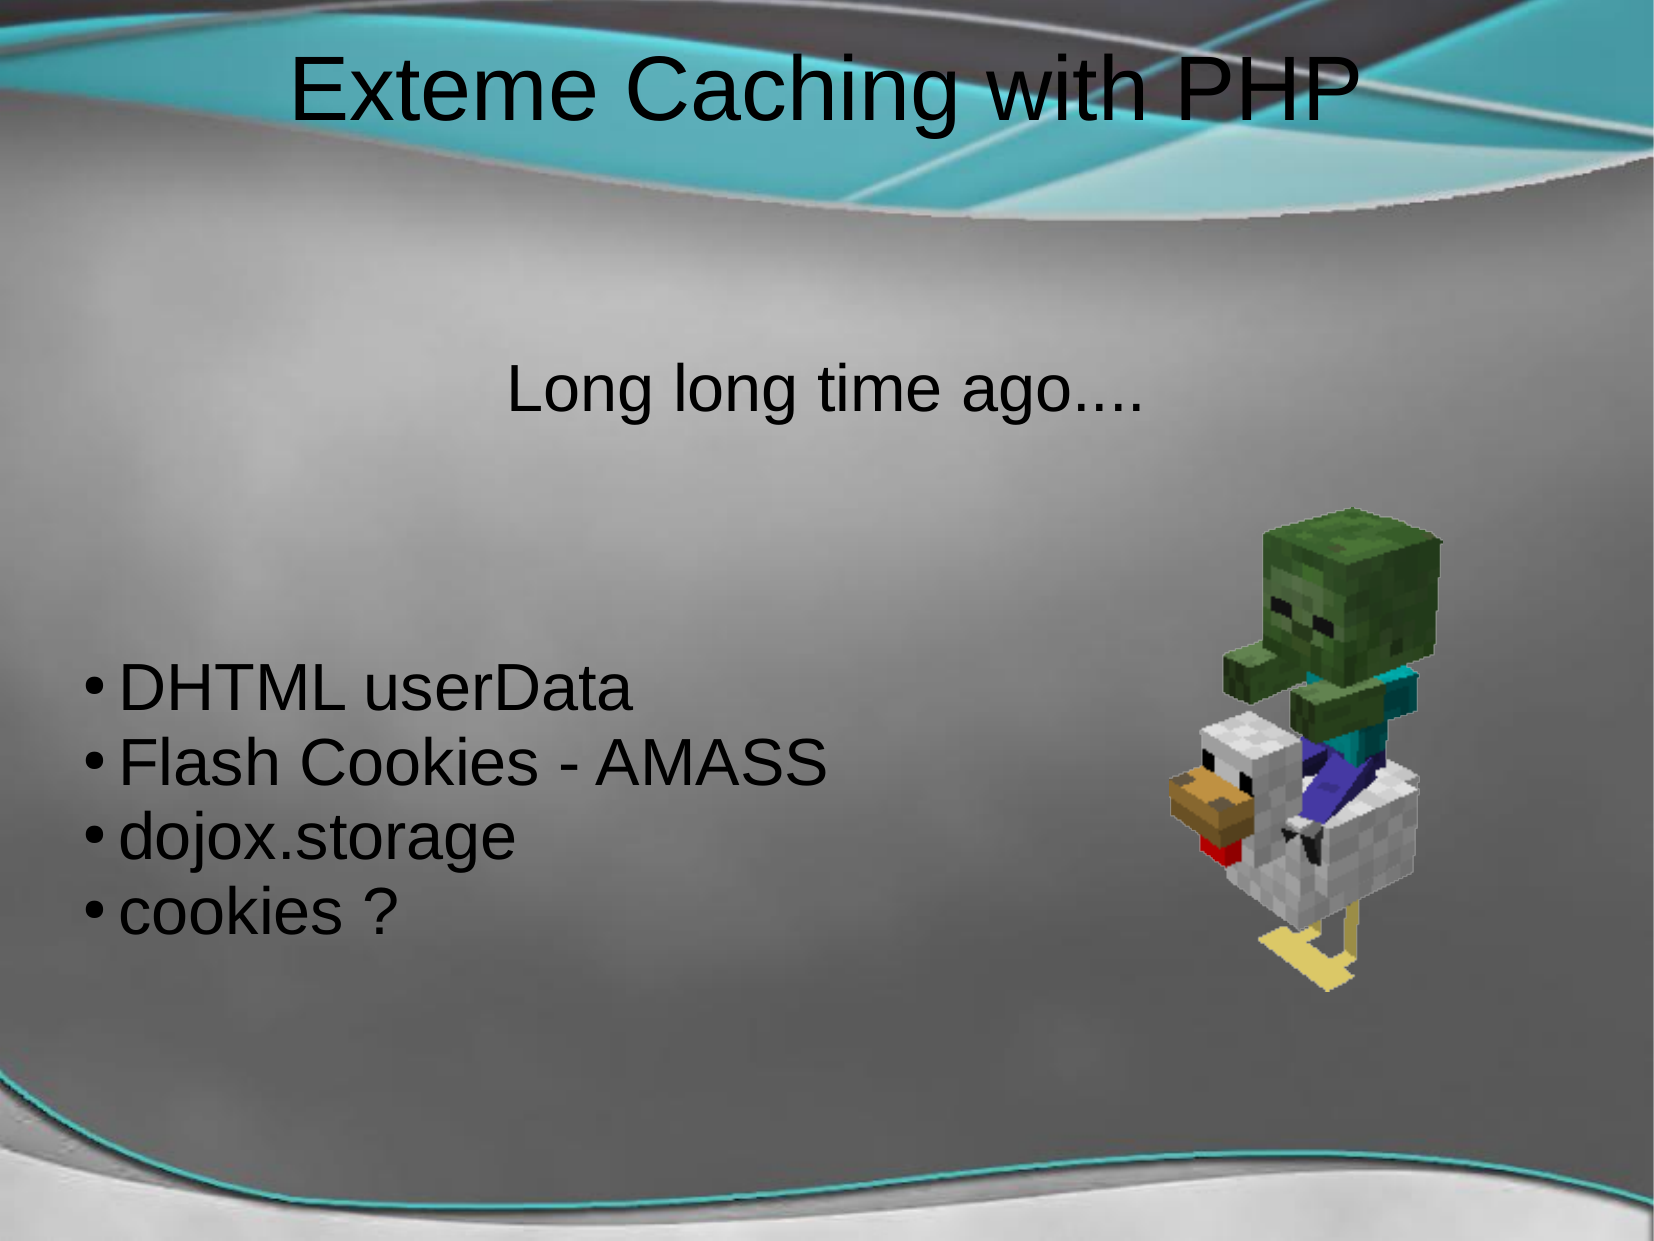

Exteme Caching with PHP
# Long long time ago....
DHTML userData
Flash Cookies - AMASS
dojox.storage
cookies ?